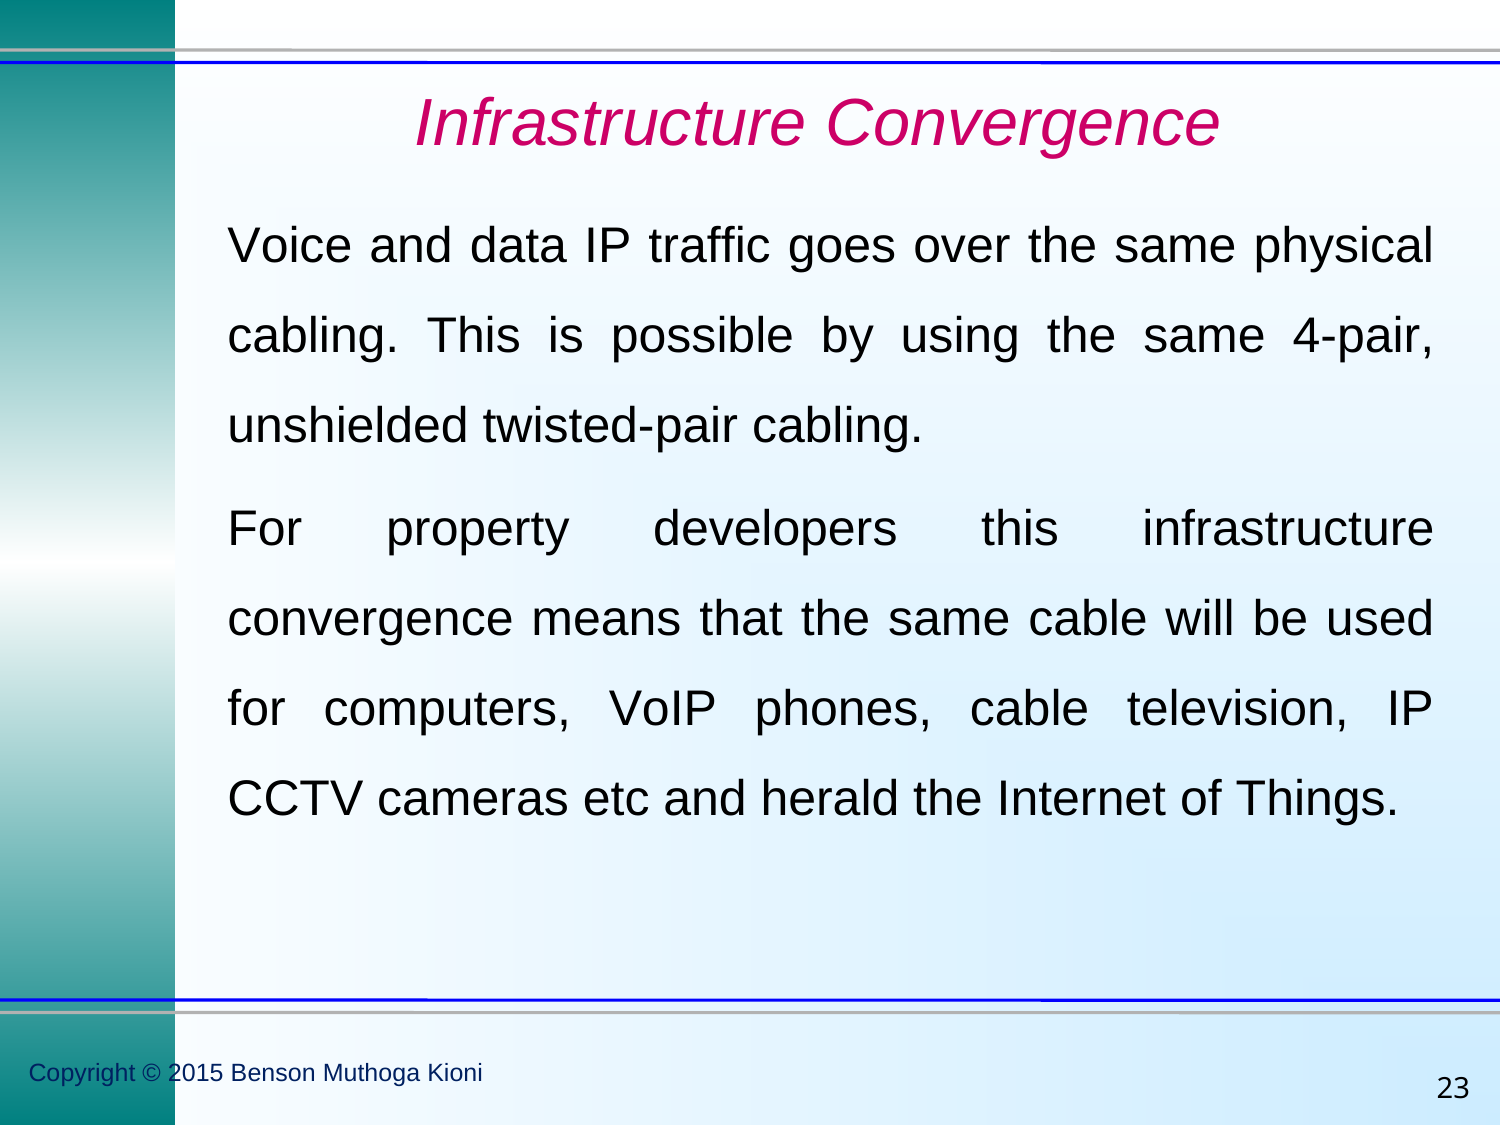

Infrastructure Convergence
Voice and data IP traffic goes over the same physical cabling. This is possible by using the same 4-pair, unshielded twisted-pair cabling.
For property developers this infrastructure convergence means that the same cable will be used for computers, VoIP phones, cable television, IP CCTV cameras etc and herald the Internet of Things.